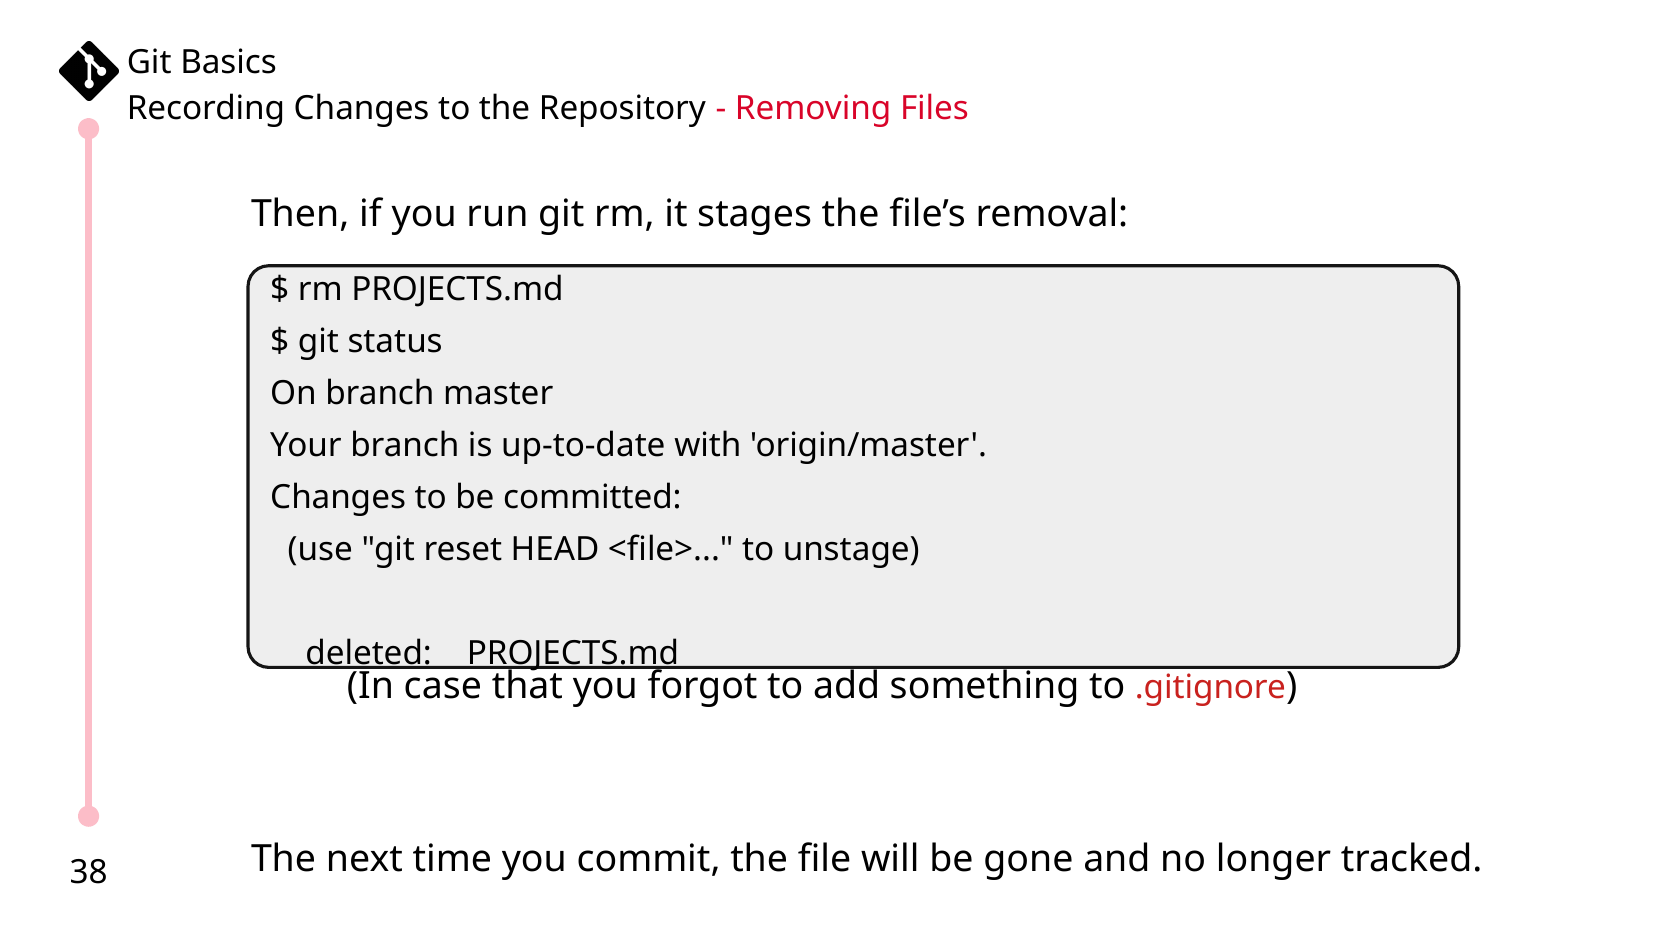

Git Basics
Recording Changes to the Repository - Removing Files
Then, if you run git rm, it stages the file’s removal:
The next time you commit, the file will be gone and no longer tracked.
$ rm PROJECTS.md
$ git status
On branch master
Your branch is up-to-date with 'origin/master'.
Changes to be committed:
 (use "git reset HEAD <file>..." to unstage)
 deleted: PROJECTS.md
(In case that you forgot to add something to .gitignore)
38